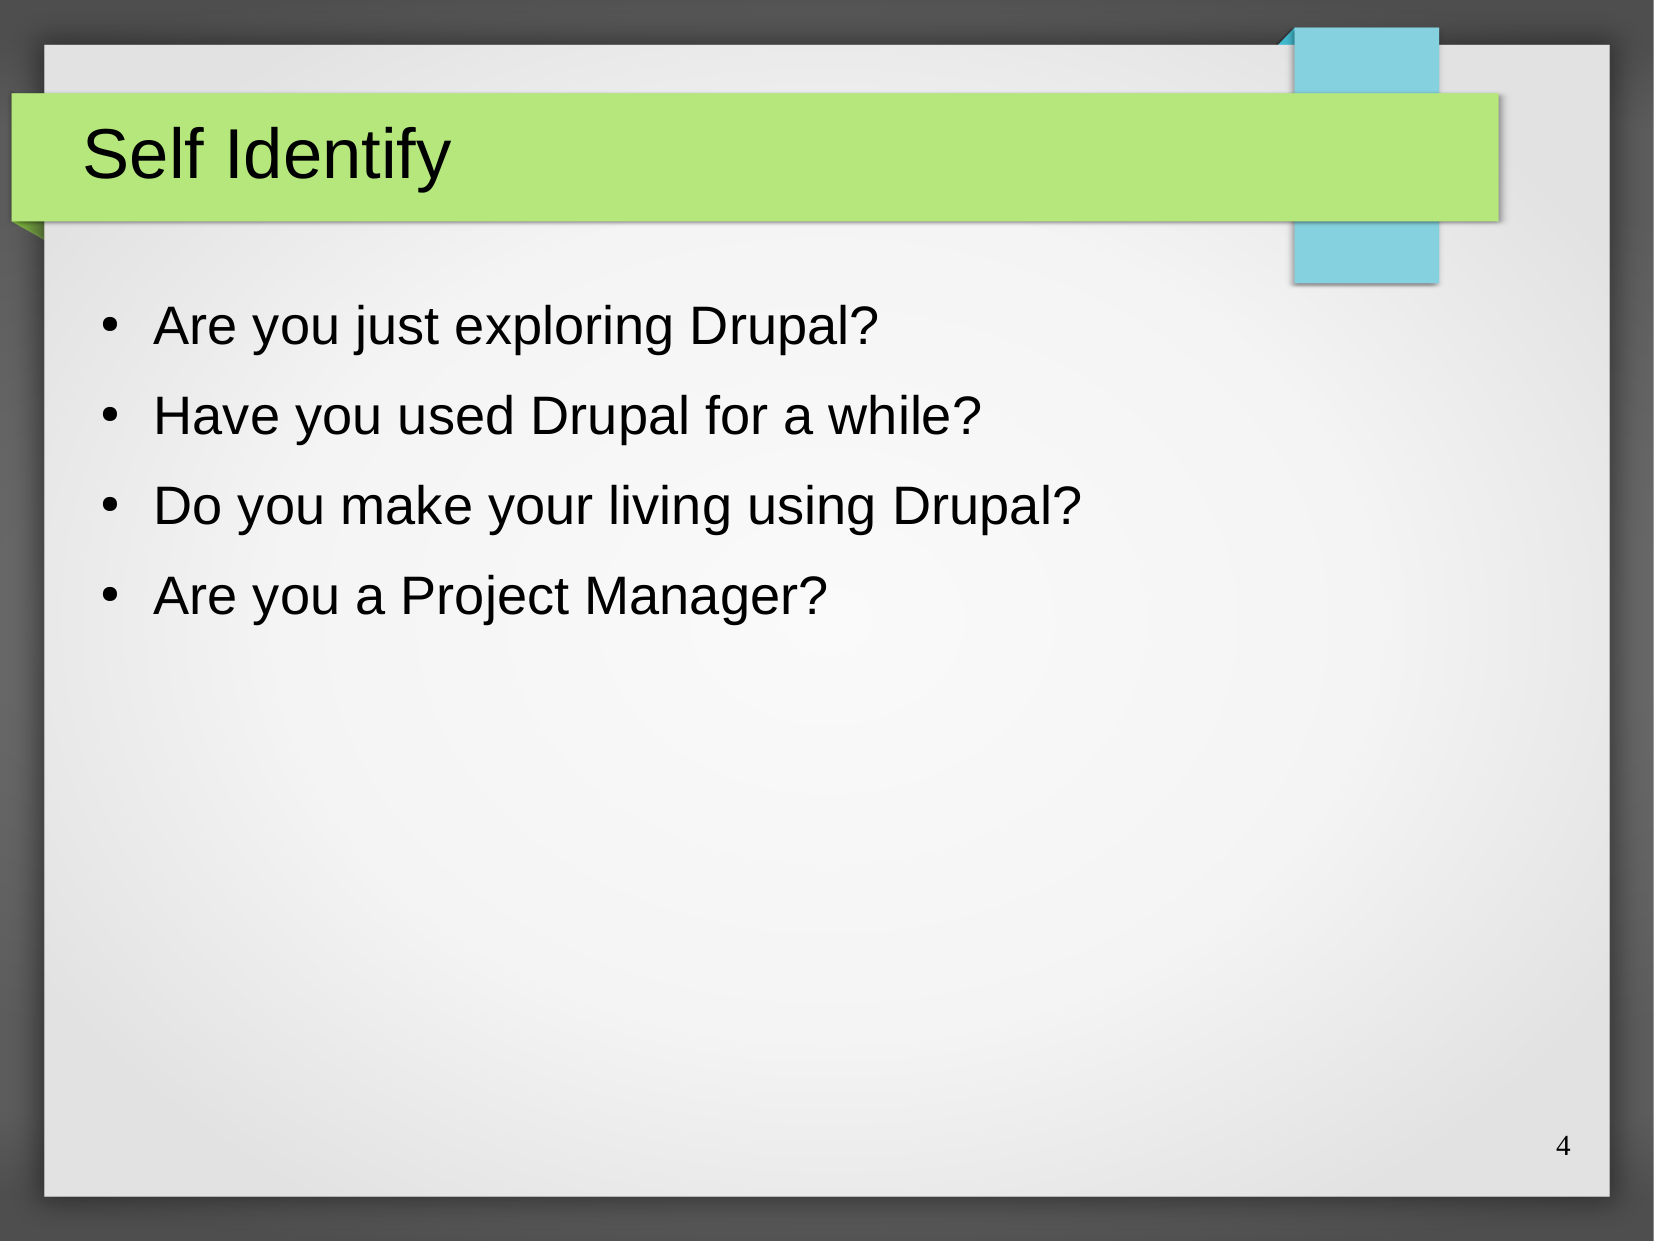

# Self Identify
Are you just exploring Drupal?
Have you used Drupal for a while?
Do you make your living using Drupal?
Are you a Project Manager?
4